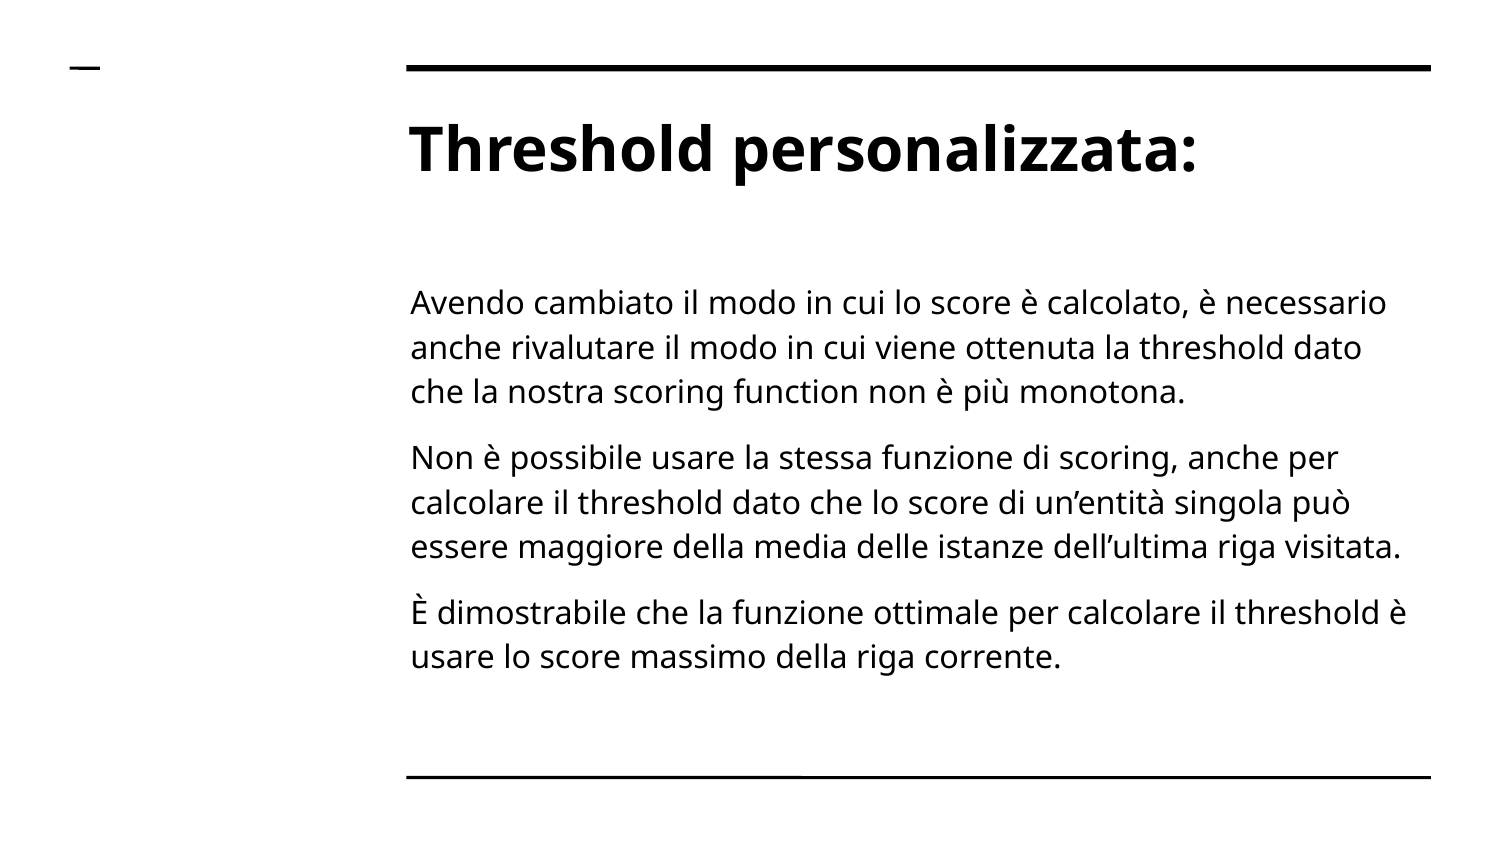

# Threshold personalizzata:
Avendo cambiato il modo in cui lo score è calcolato, è necessario anche rivalutare il modo in cui viene ottenuta la threshold dato che la nostra scoring function non è più monotona.
Non è possibile usare la stessa funzione di scoring, anche per calcolare il threshold dato che lo score di un’entità singola può essere maggiore della media delle istanze dell’ultima riga visitata.
È dimostrabile che la funzione ottimale per calcolare il threshold è usare lo score massimo della riga corrente.